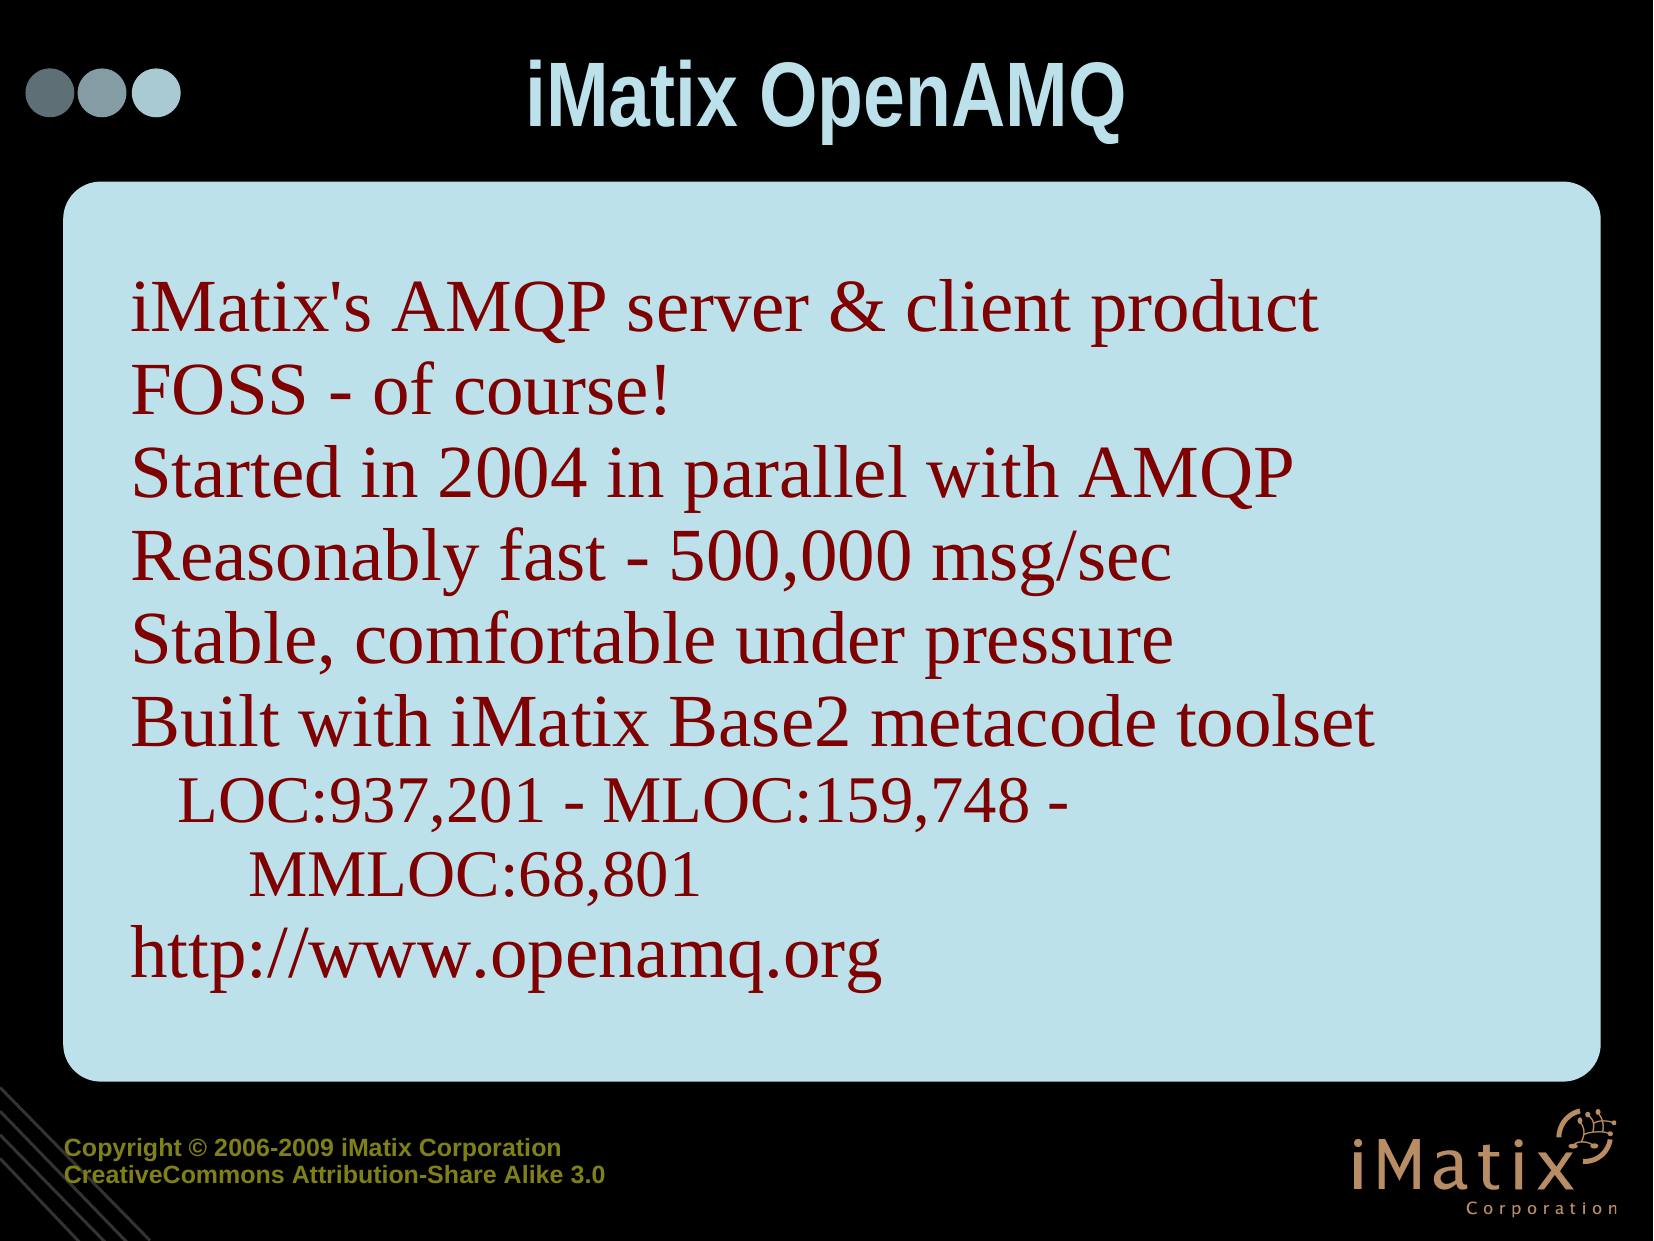

# iMatix OpenAMQ
iMatix's AMQP server & client product
FOSS - of course!
Started in 2004 in parallel with AMQP
Reasonably fast - 500,000 msg/sec
Stable, comfortable under pressure
Built with iMatix Base2 metacode toolset
LOC:937,201 - MLOC:159,748 - MMLOC:68,801
http://www.openamq.org